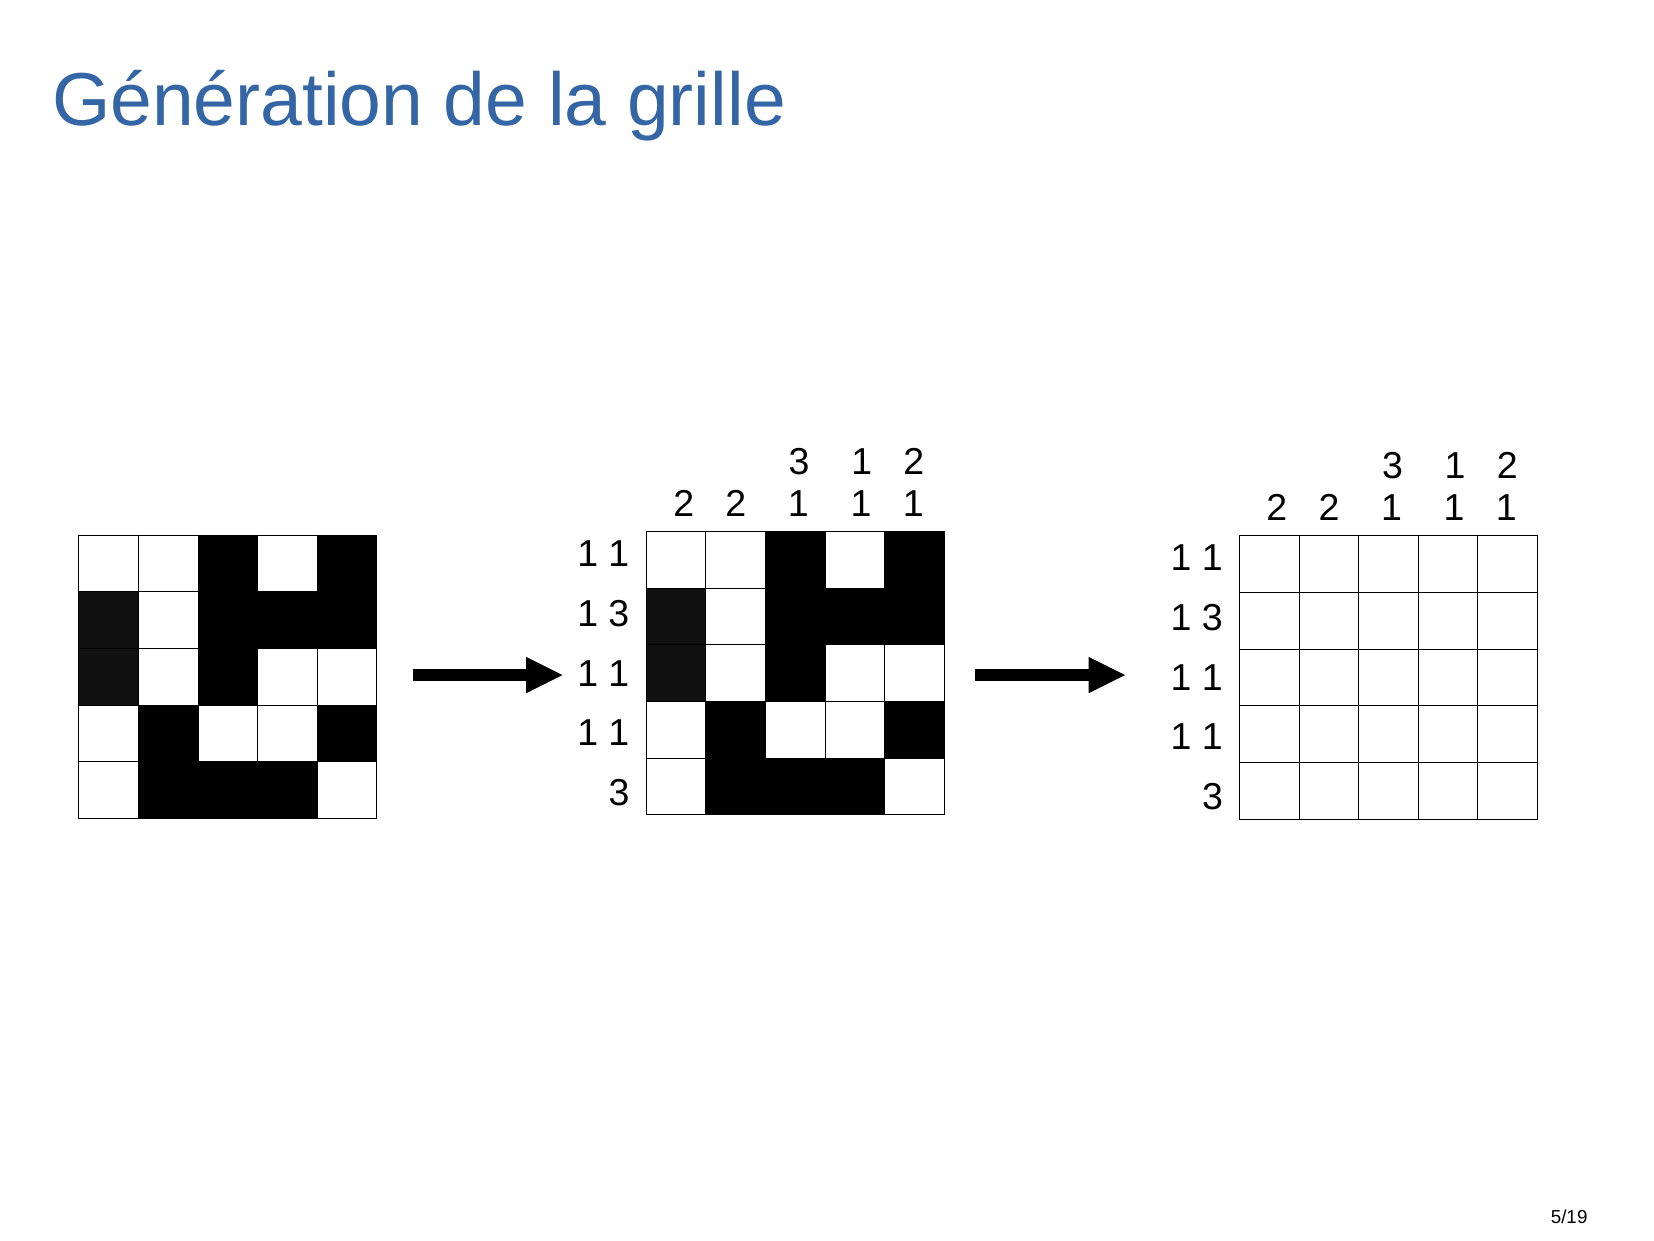

Génération de la grille
 3 1 2
 2 2 1 1 1
 3 1 2
 2 2 1 1 1
1 1
1 3
1 1
1 1
 3
1 1
1 3
1 1
1 1
 3
| | | | | |
| --- | --- | --- | --- | --- |
| | | | | |
| | | | | |
| | | | | |
| | | | | |
| | | | | |
| --- | --- | --- | --- | --- |
| | | | | |
| | | | | |
| | | | | |
| | | | | |
| | | | | |
| --- | --- | --- | --- | --- |
| | | | | |
| | | | | |
| | | | | |
| | | | | |
5/19